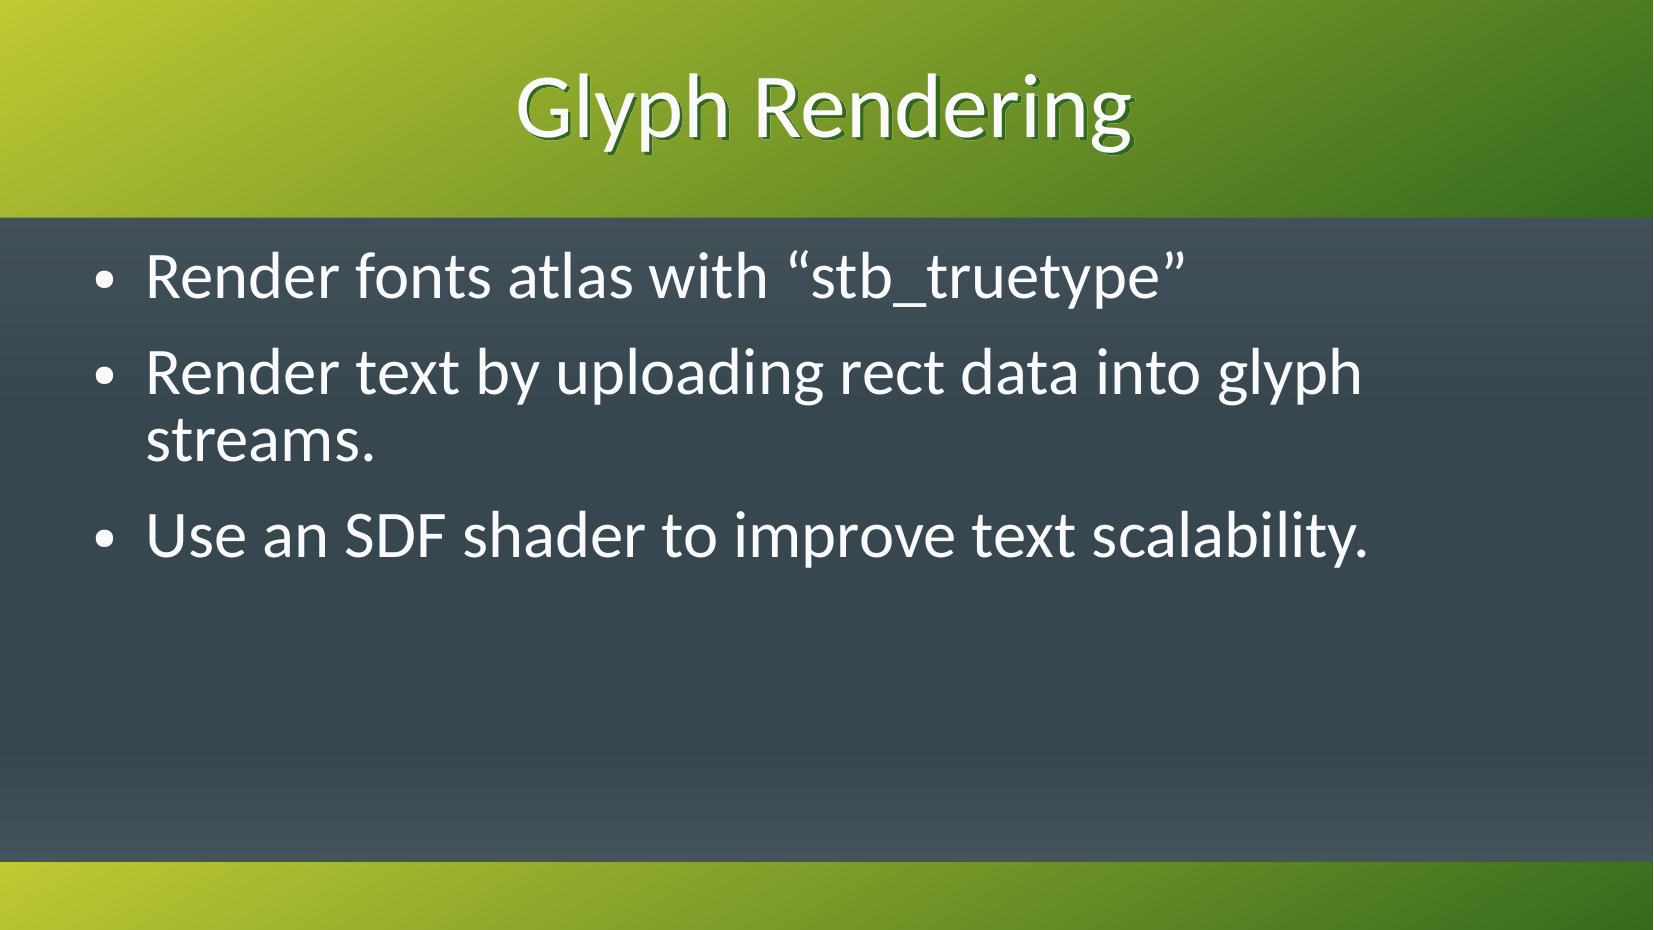

# Glyph Rendering
Render fonts atlas with “stb_truetype”
Render text by uploading rect data into glyph streams.
Use an SDF shader to improve text scalability.